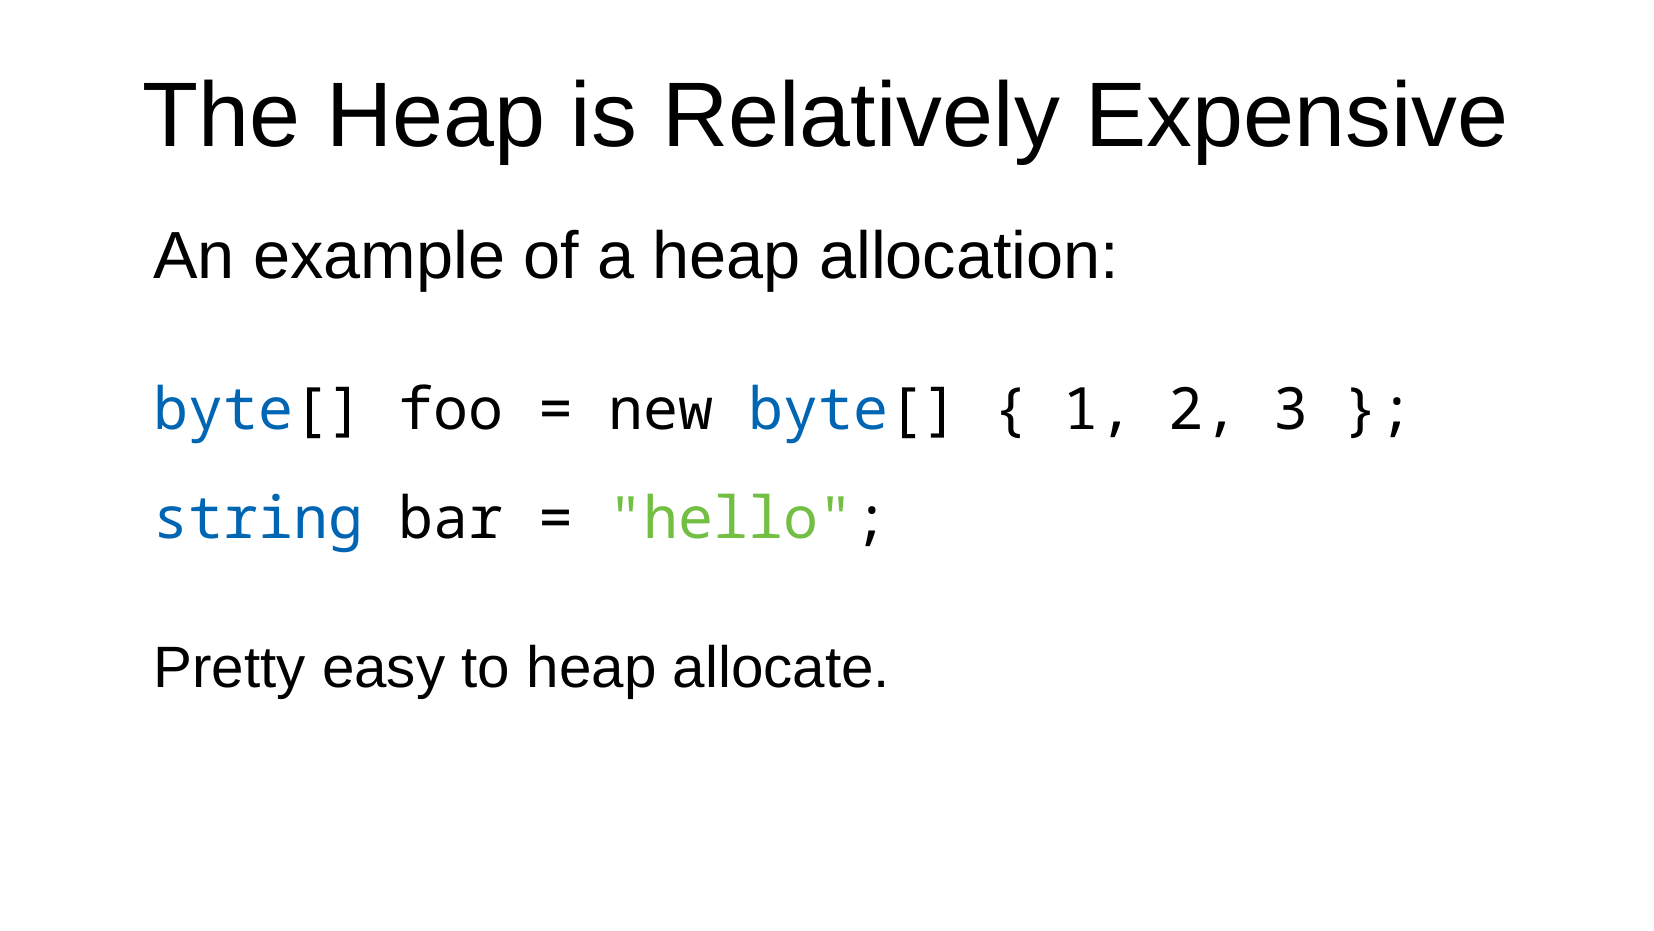

# The Heap is Relatively Expensive
An example of a heap allocation:
byte[] foo = new byte[] { 1, 2, 3 };
string bar = "hello";
Pretty easy to heap allocate.